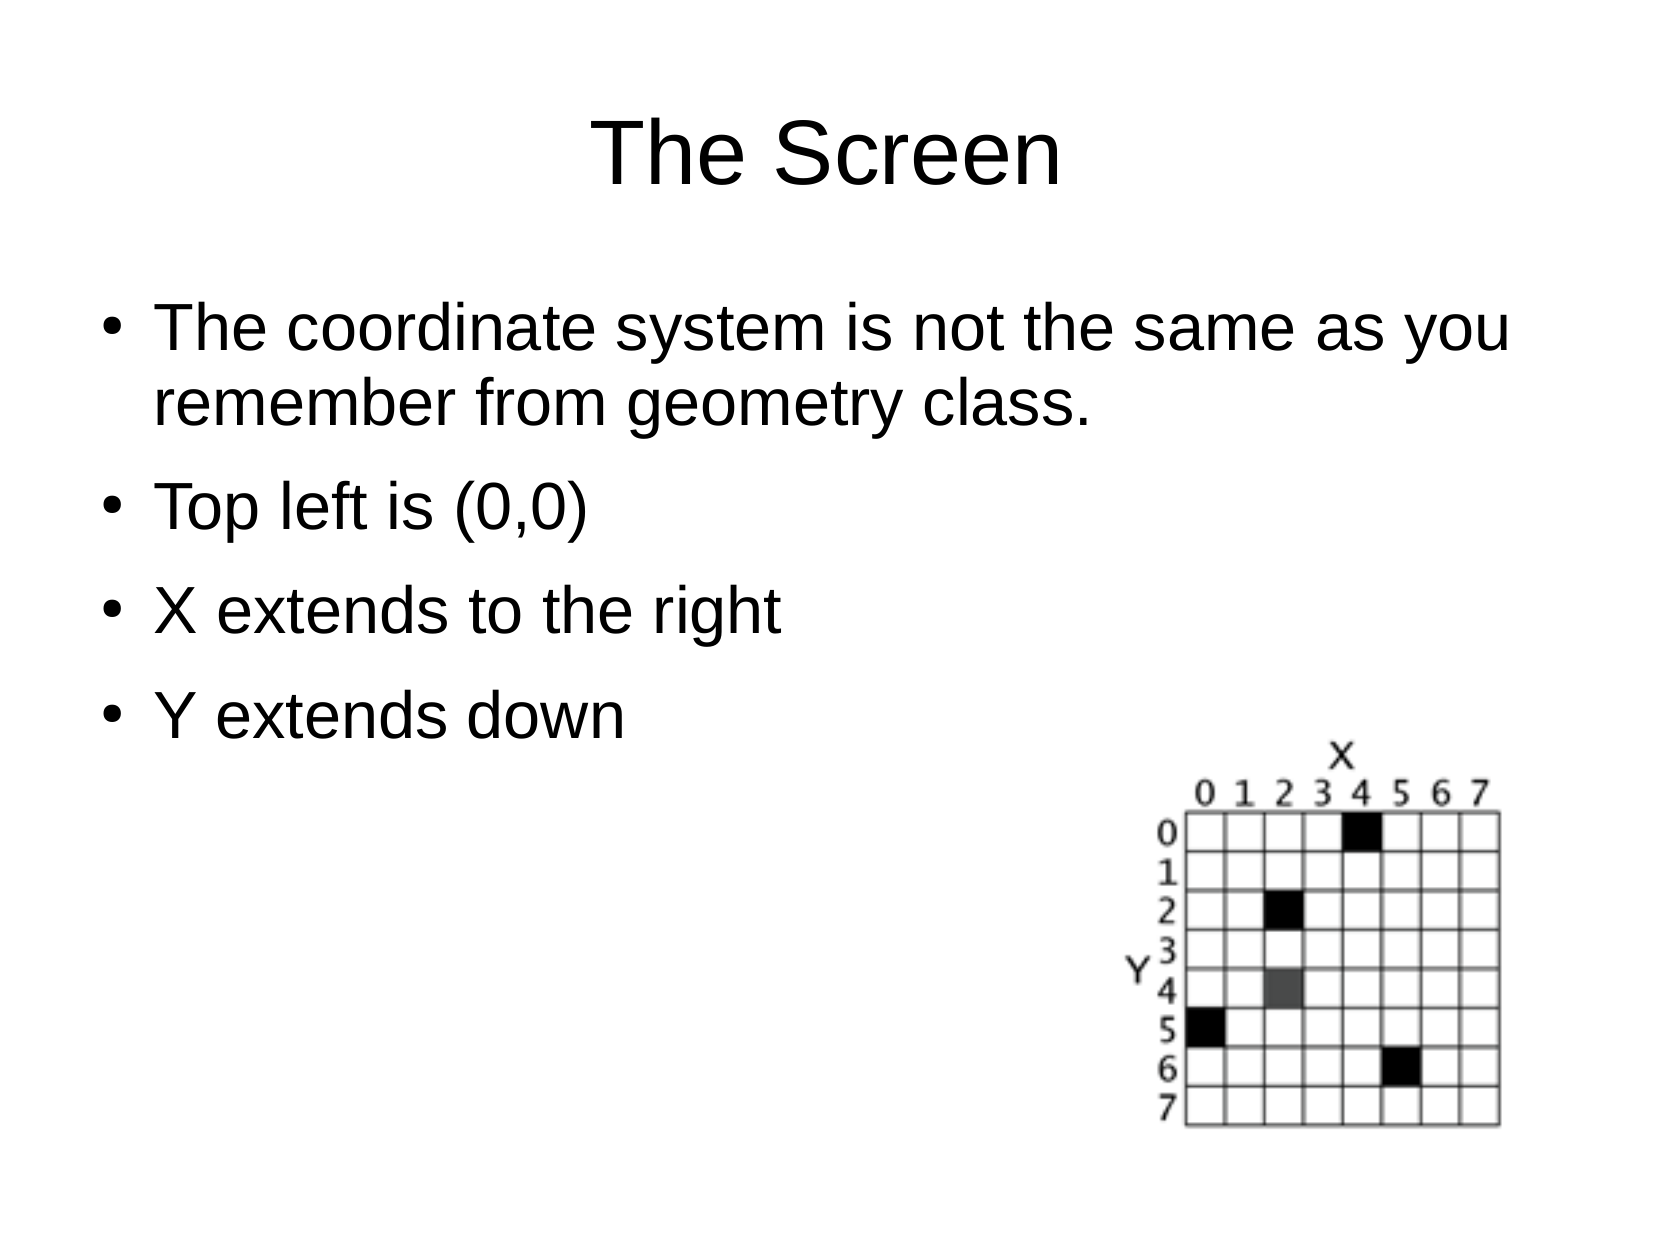

# The Screen
The coordinate system is not the same as you remember from geometry class.
Top left is (0,0)
X extends to the right
Y extends down